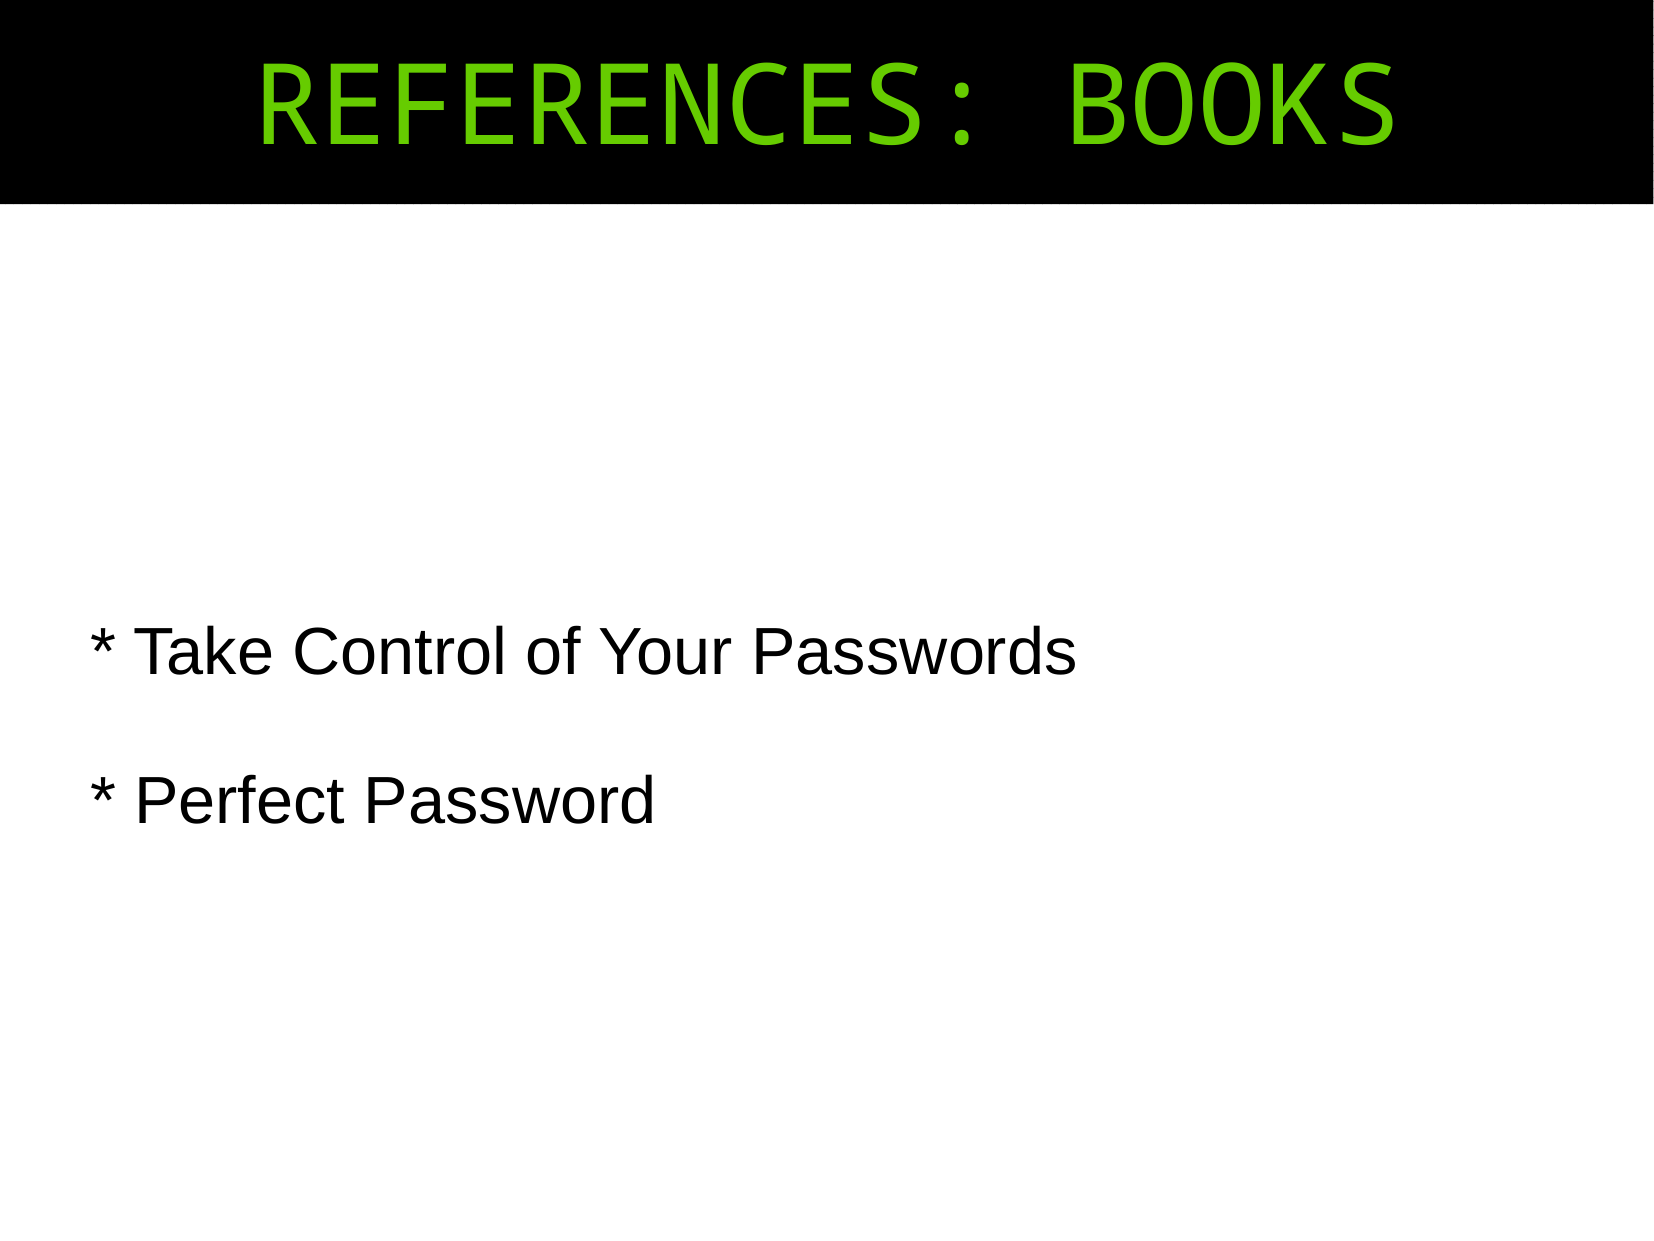

# REFERENCES: BOOKS
* Take Control of Your Passwords
* Perfect Password